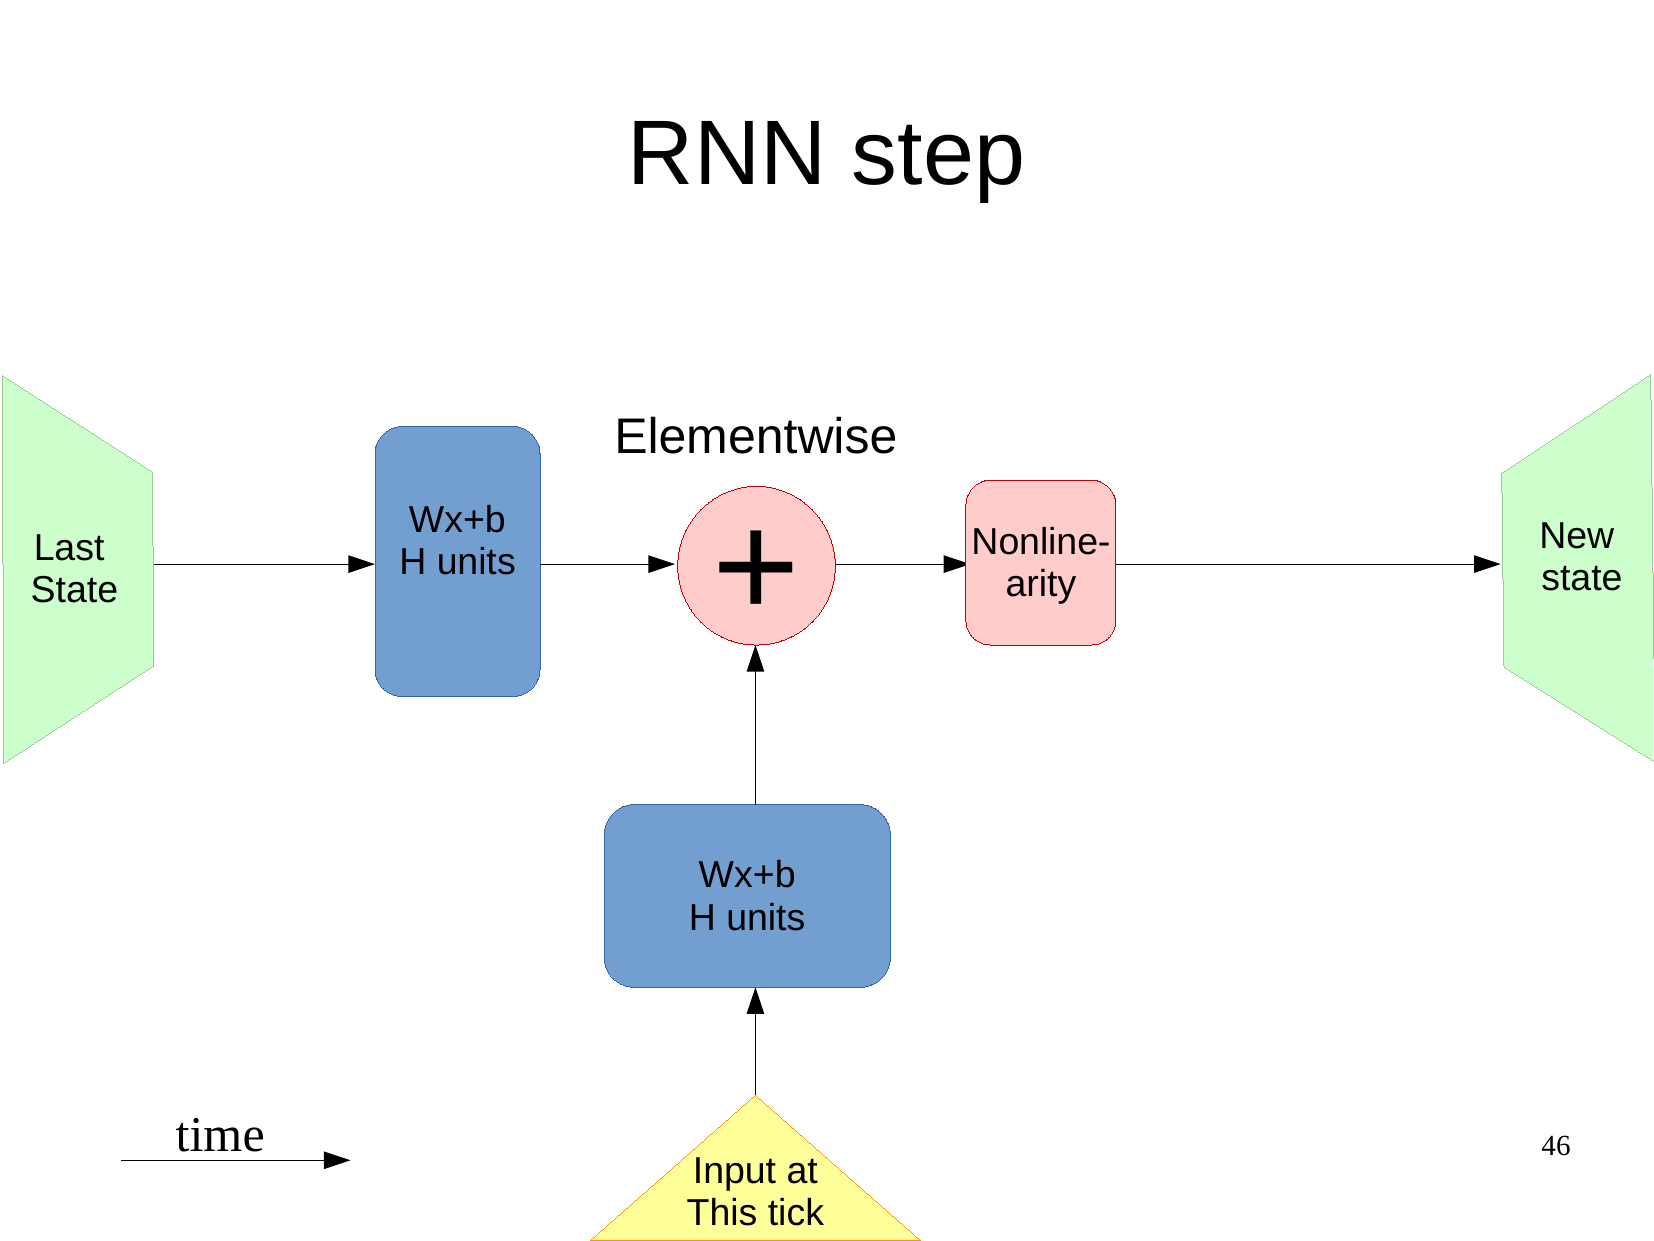

# RNN step
Elementwise
Wx+b
H units
Nonline-
arity
+
New
state
Last
 State
Wx+b
H units
Input at
This tick
time
46